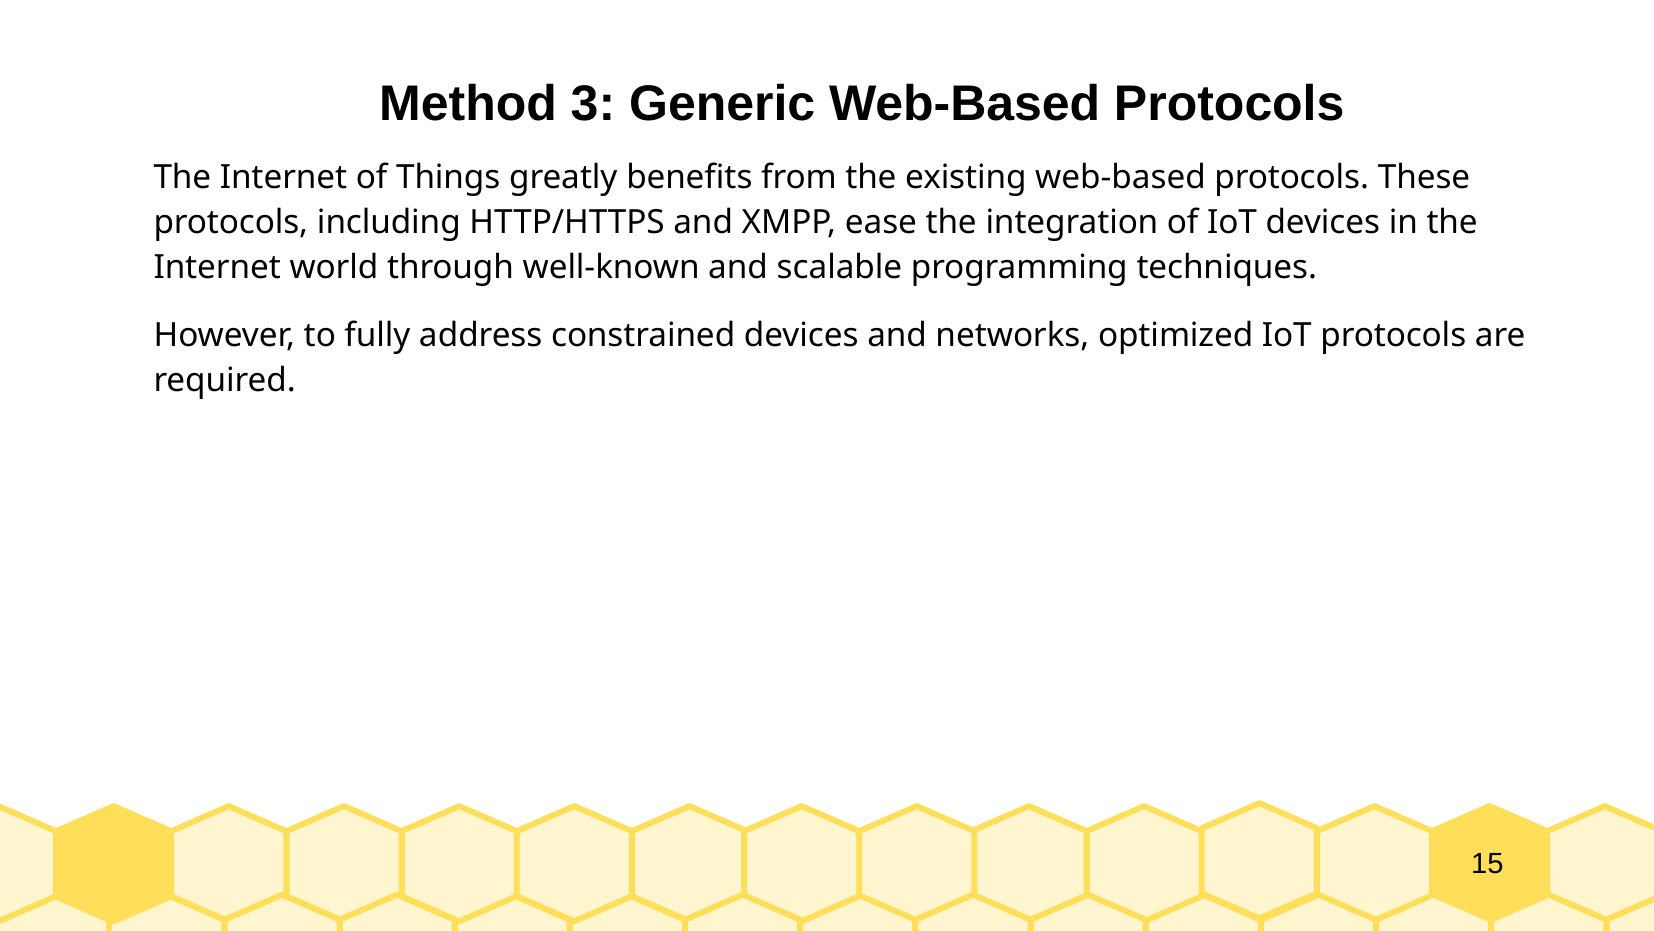

# Method 3: Generic Web-Based Protocols
The Internet of Things greatly benefits from the existing web-based protocols. These protocols, including HTTP/HTTPS and XMPP, ease the integration of IoT devices in the Internet world through well-known and scalable programming techniques.
However, to fully address constrained devices and networks, optimized IoT protocols are required.